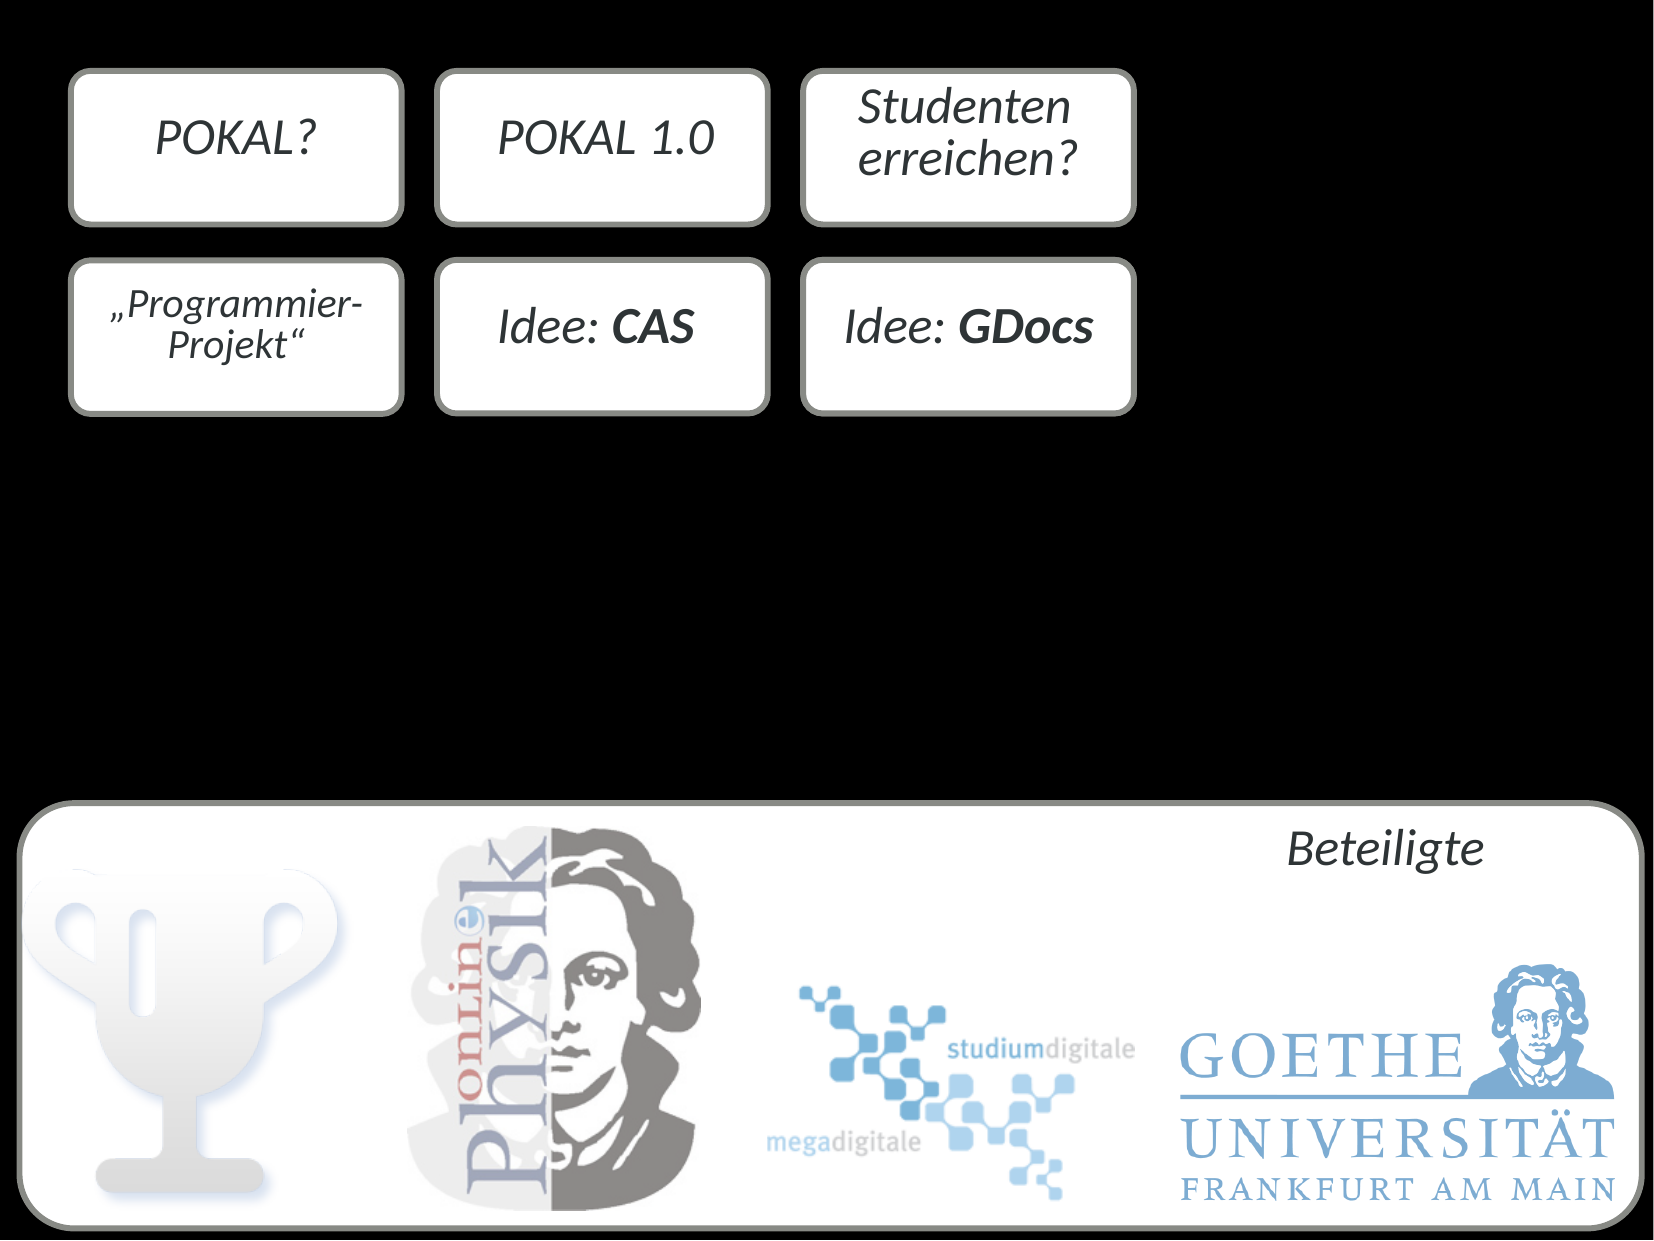

Studenten
erreichen?
POKAL?
POKAL 1.0
„Programmier-
Projekt“
Idee: CAS
Idee: GDocs
Idee: GDocs
Beteiligte